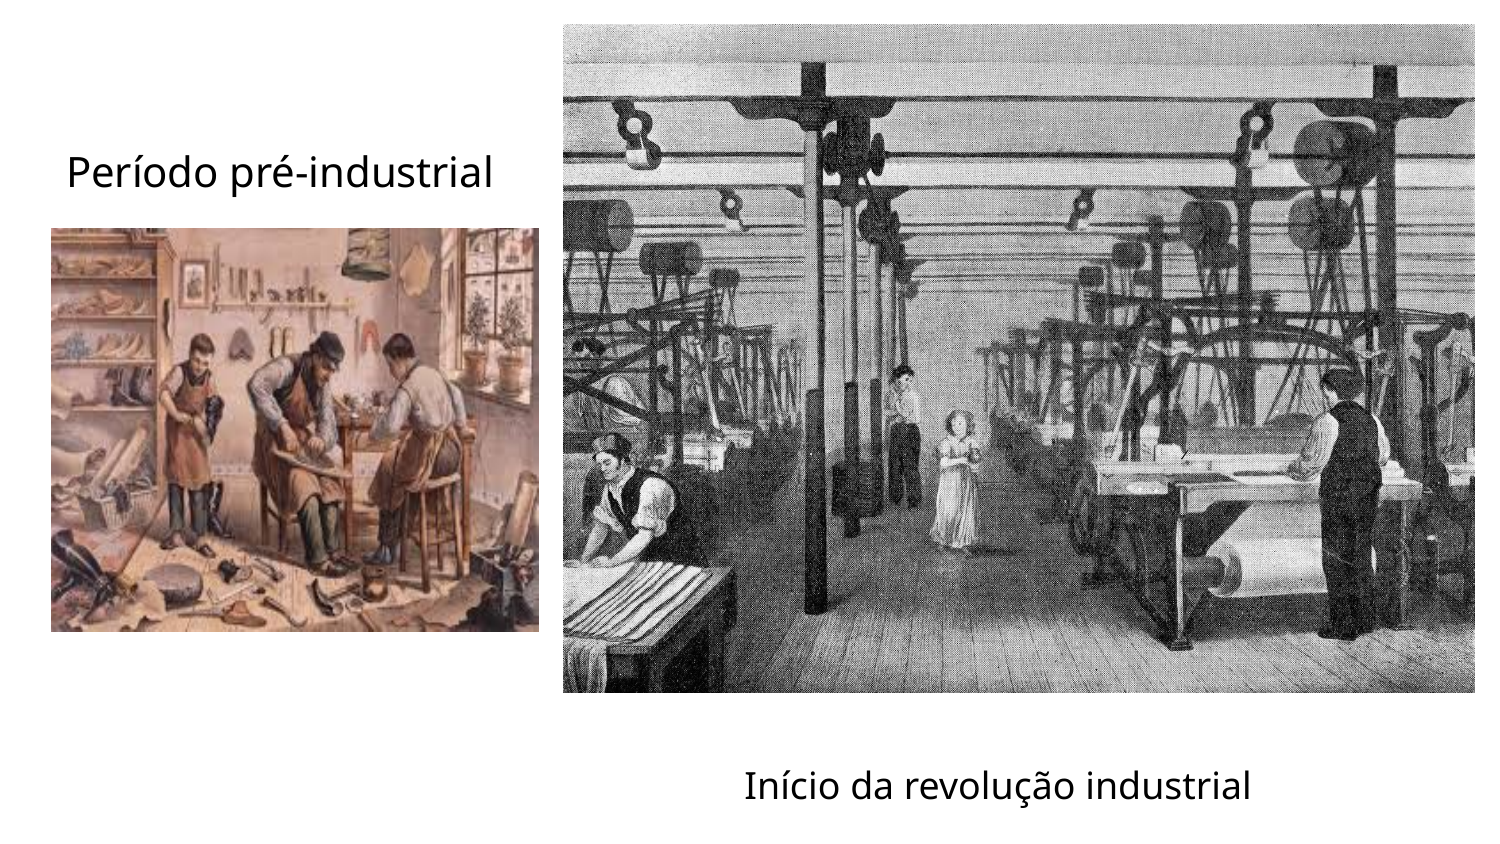

# Período pré-industrial
Início da revolução industrial